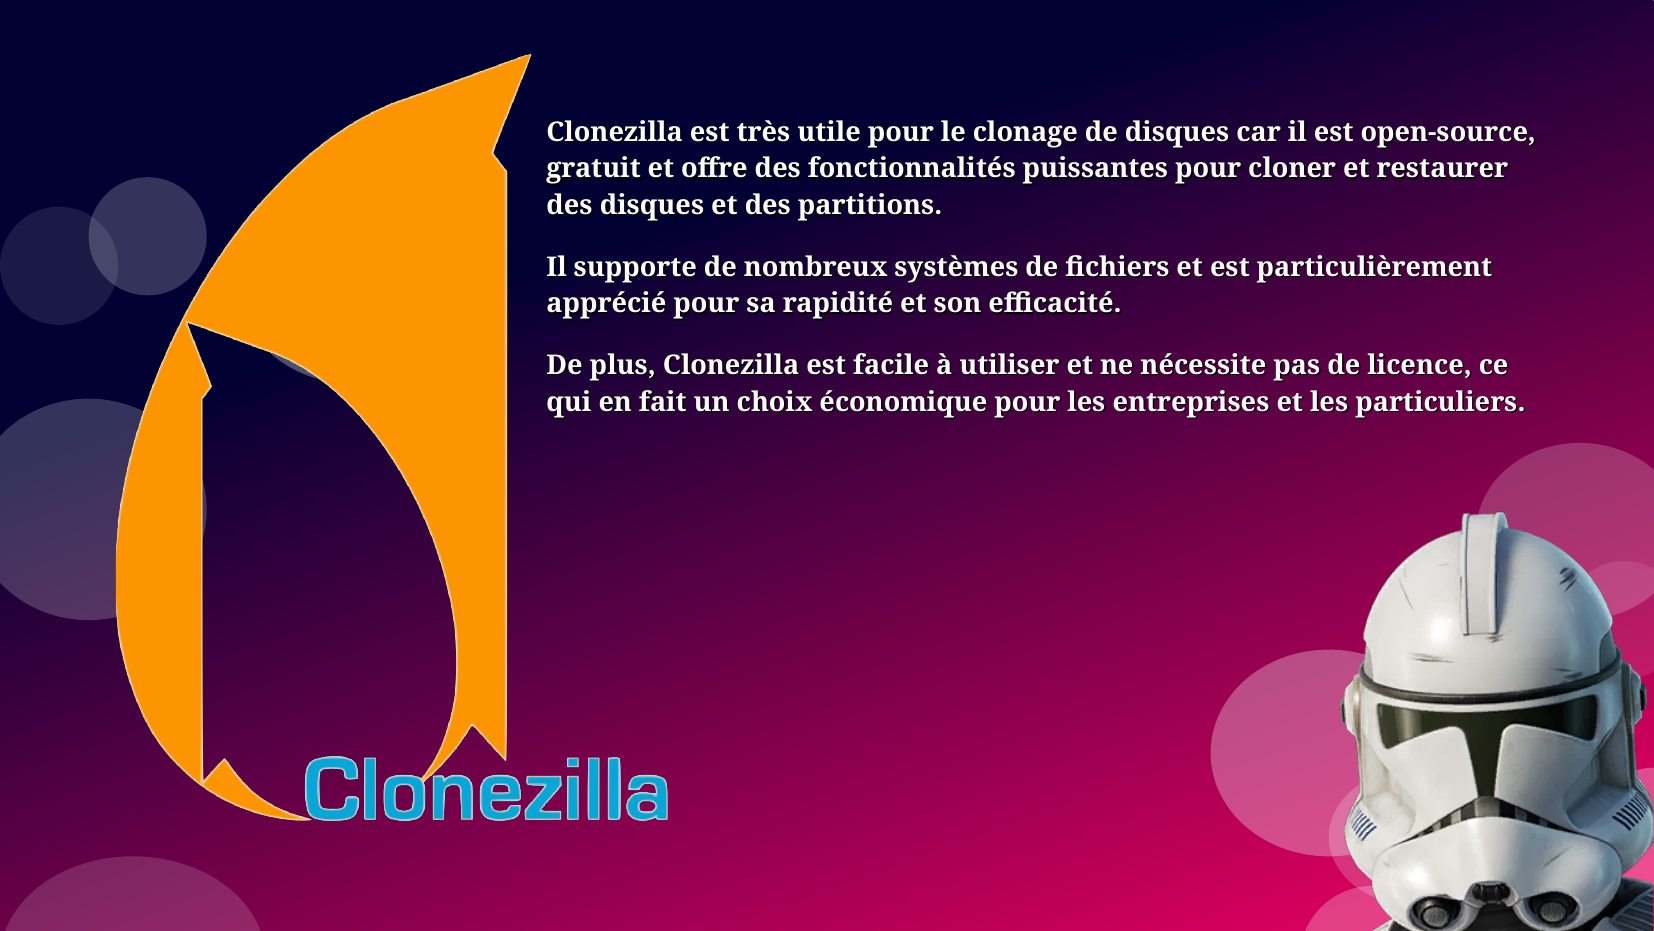

Clonezilla est très utile pour le clonage de disques car il est open-source, gratuit et offre des fonctionnalités puissantes pour cloner et restaurer des disques et des partitions.
Il supporte de nombreux systèmes de fichiers et est particulièrement apprécié pour sa rapidité et son efficacité.
De plus, Clonezilla est facile à utiliser et ne nécessite pas de licence, ce qui en fait un choix économique pour les entreprises et les particuliers.